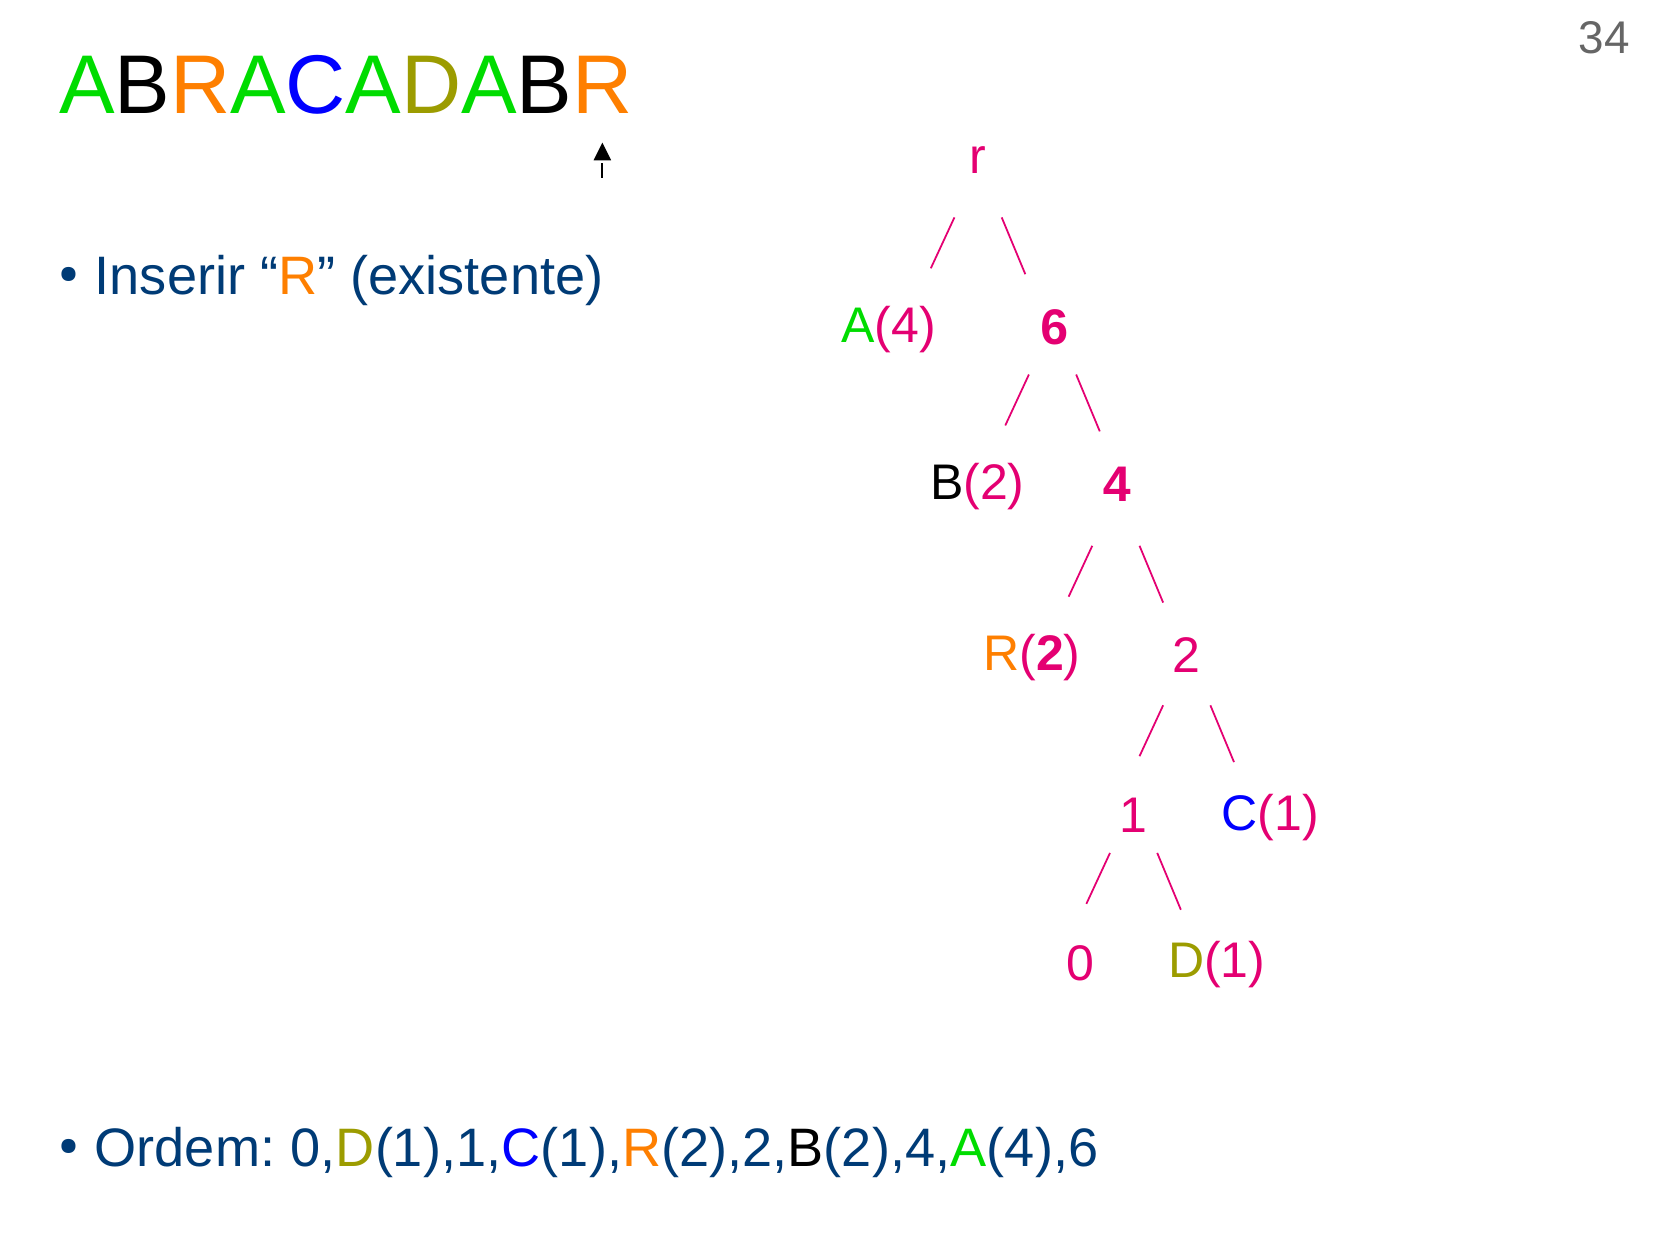

34
ABRACADABR
r
# Inserir “R” (existente)
Ordem: 0,D(1),1,C(1),R(2),2,B(2),4,A(4),6
A(4)
6
B(2)
4
R(2)
2
C(1)
1
D(1)
0